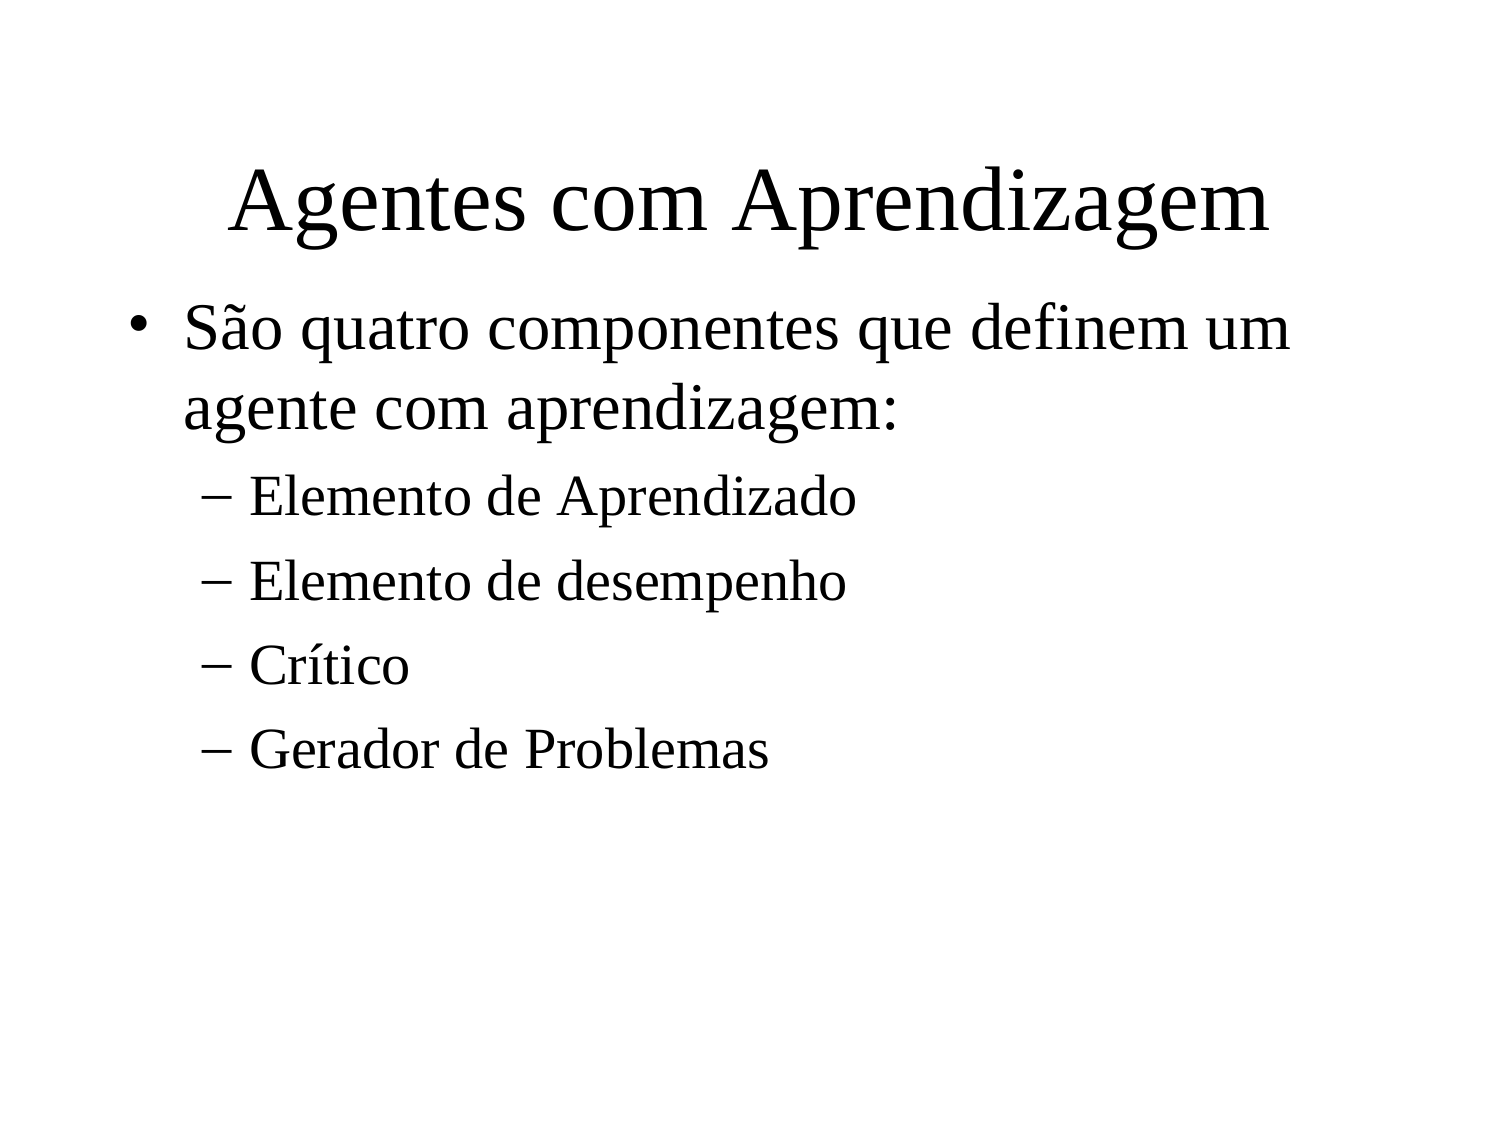

# Agentes com Aprendizagem
São quatro componentes que definem um agente com aprendizagem:
Elemento de Aprendizado
Elemento de desempenho
Crítico
Gerador de Problemas